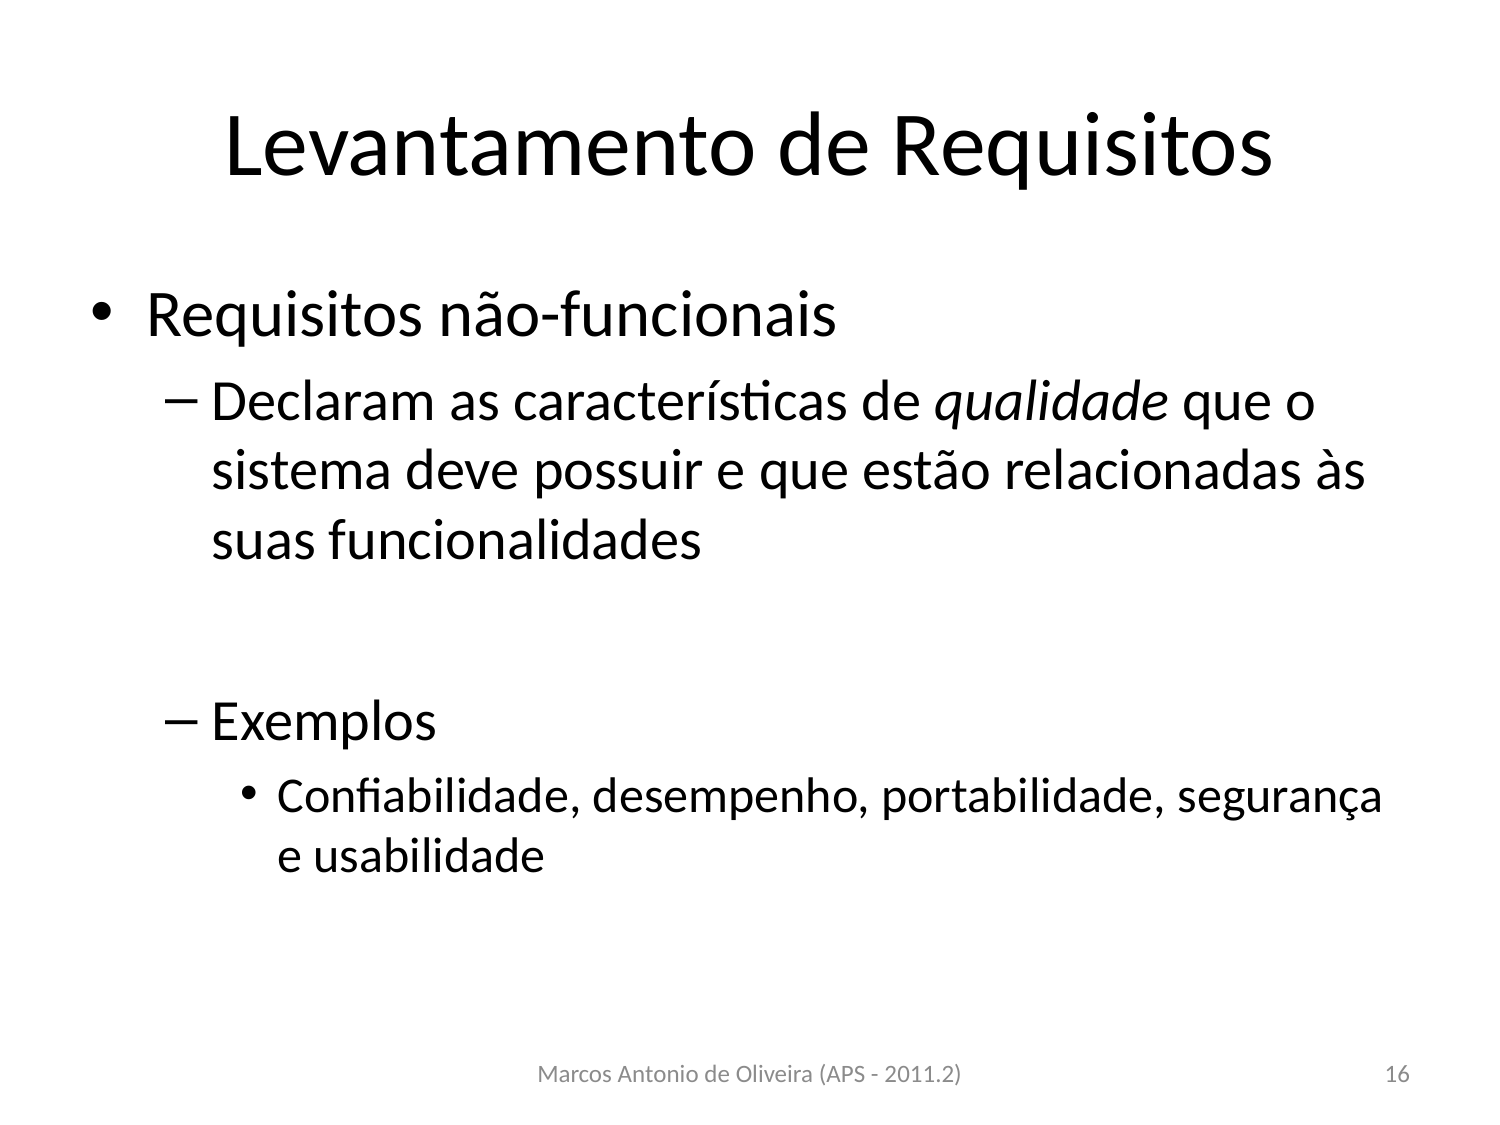

# Levantamento de Requisitos
Requisitos não-funcionais
Declaram as características de qualidade que o sistema deve possuir e que estão relacionadas às suas funcionalidades
Exemplos
Confiabilidade, desempenho, portabilidade, segurança e usabilidade
Marcos Antonio de Oliveira (APS - 2011.2)